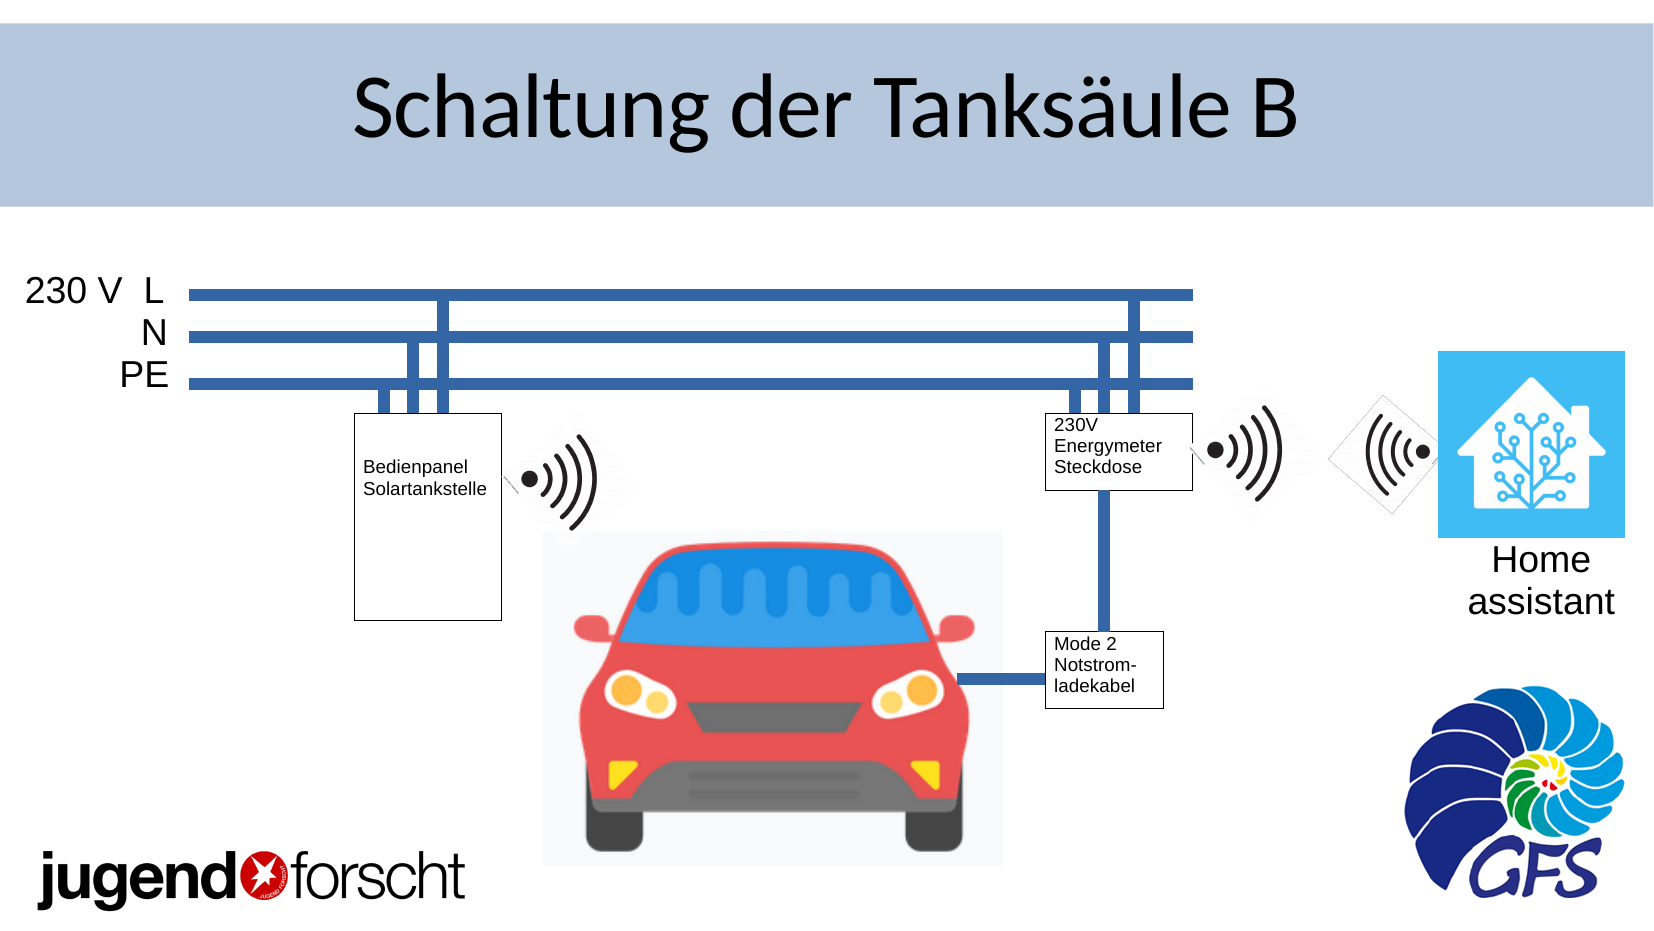

# Schaltung der Tanksäule B
230 V L
	 N
 PE
230V
Energymeter
Steckdose
Mode 2
Notstrom-ladekabel
Bedienpanel Solartankstelle
Home assistant